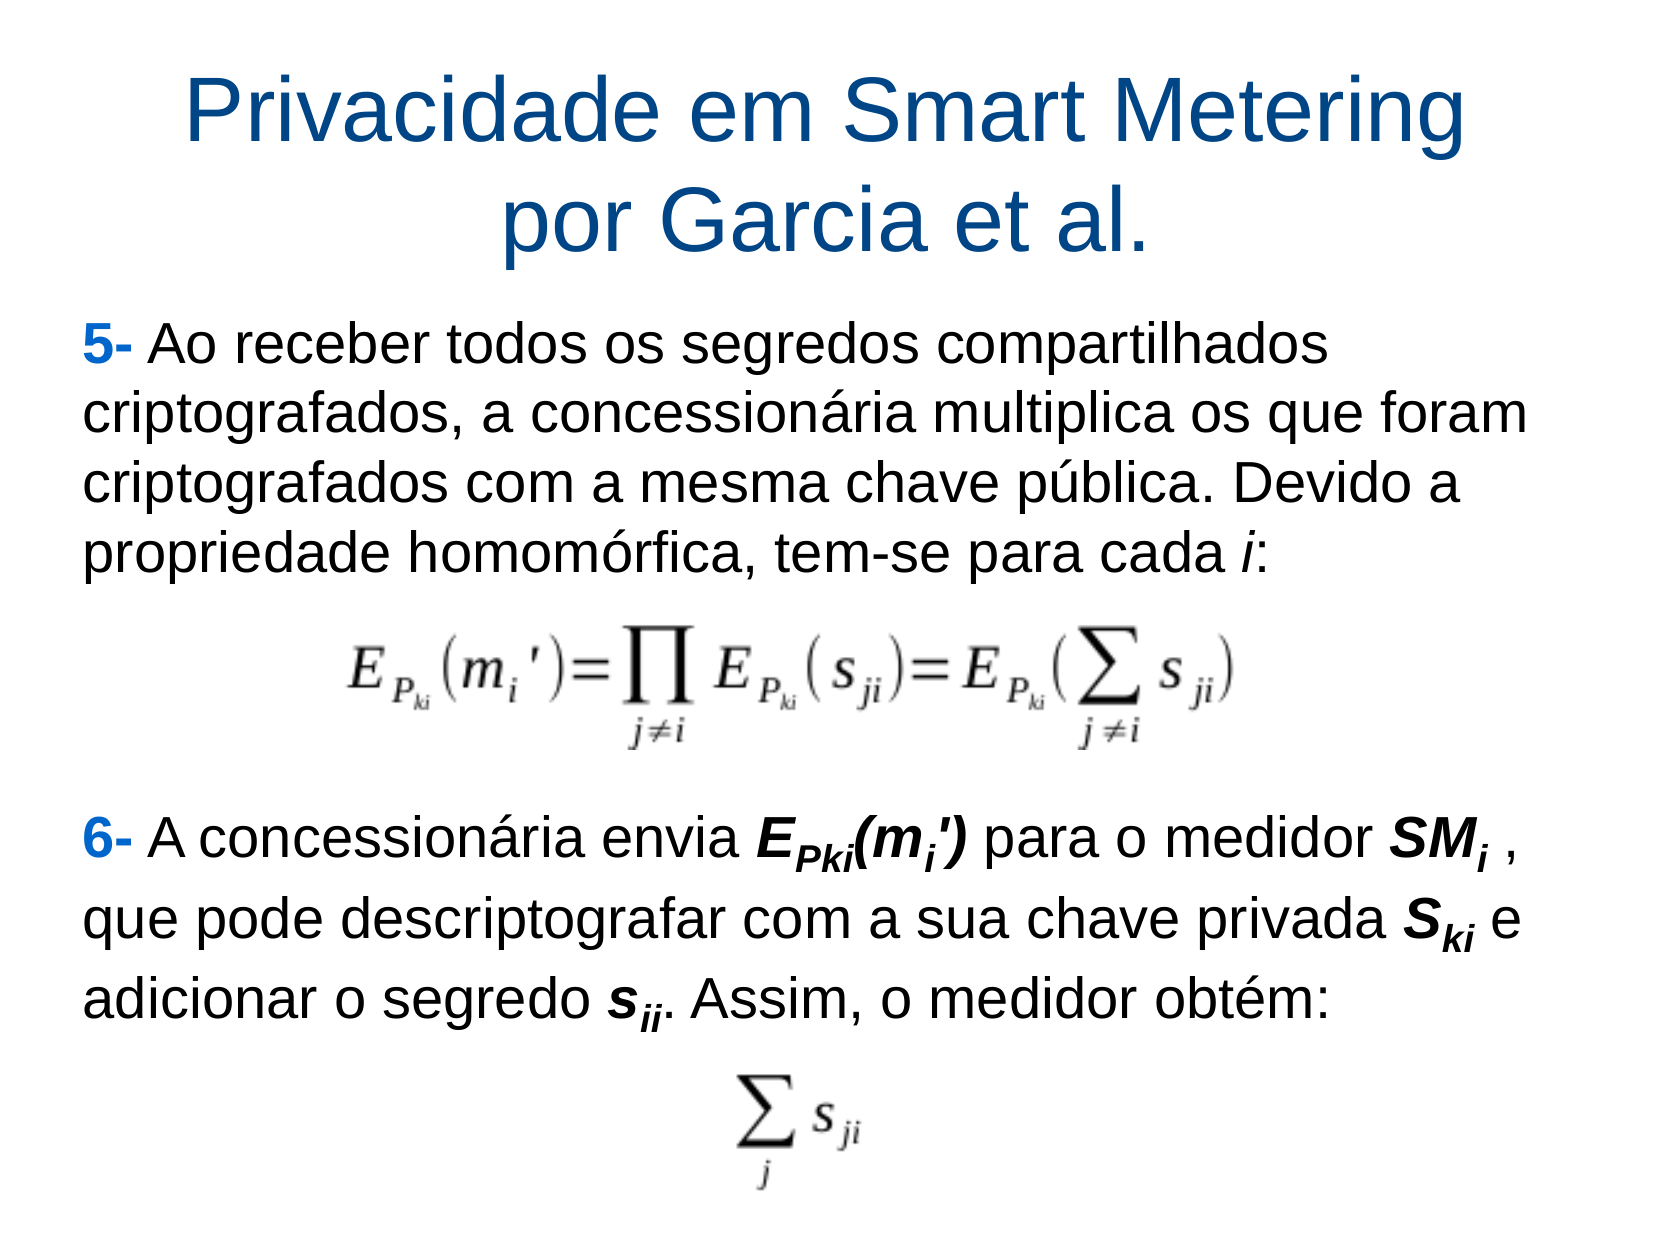

# Privacidade em Smart Metering por Garcia et al.
5- Ao receber todos os segredos compartilhados criptografados, a concessionária multiplica os que foram criptografados com a mesma chave pública. Devido a propriedade homomórfica, tem-se para cada i:
6- A concessionária envia EPki(mi') para o medidor SMi , que pode descriptografar com a sua chave privada Ski e adicionar o segredo sii. Assim, o medidor obtém: